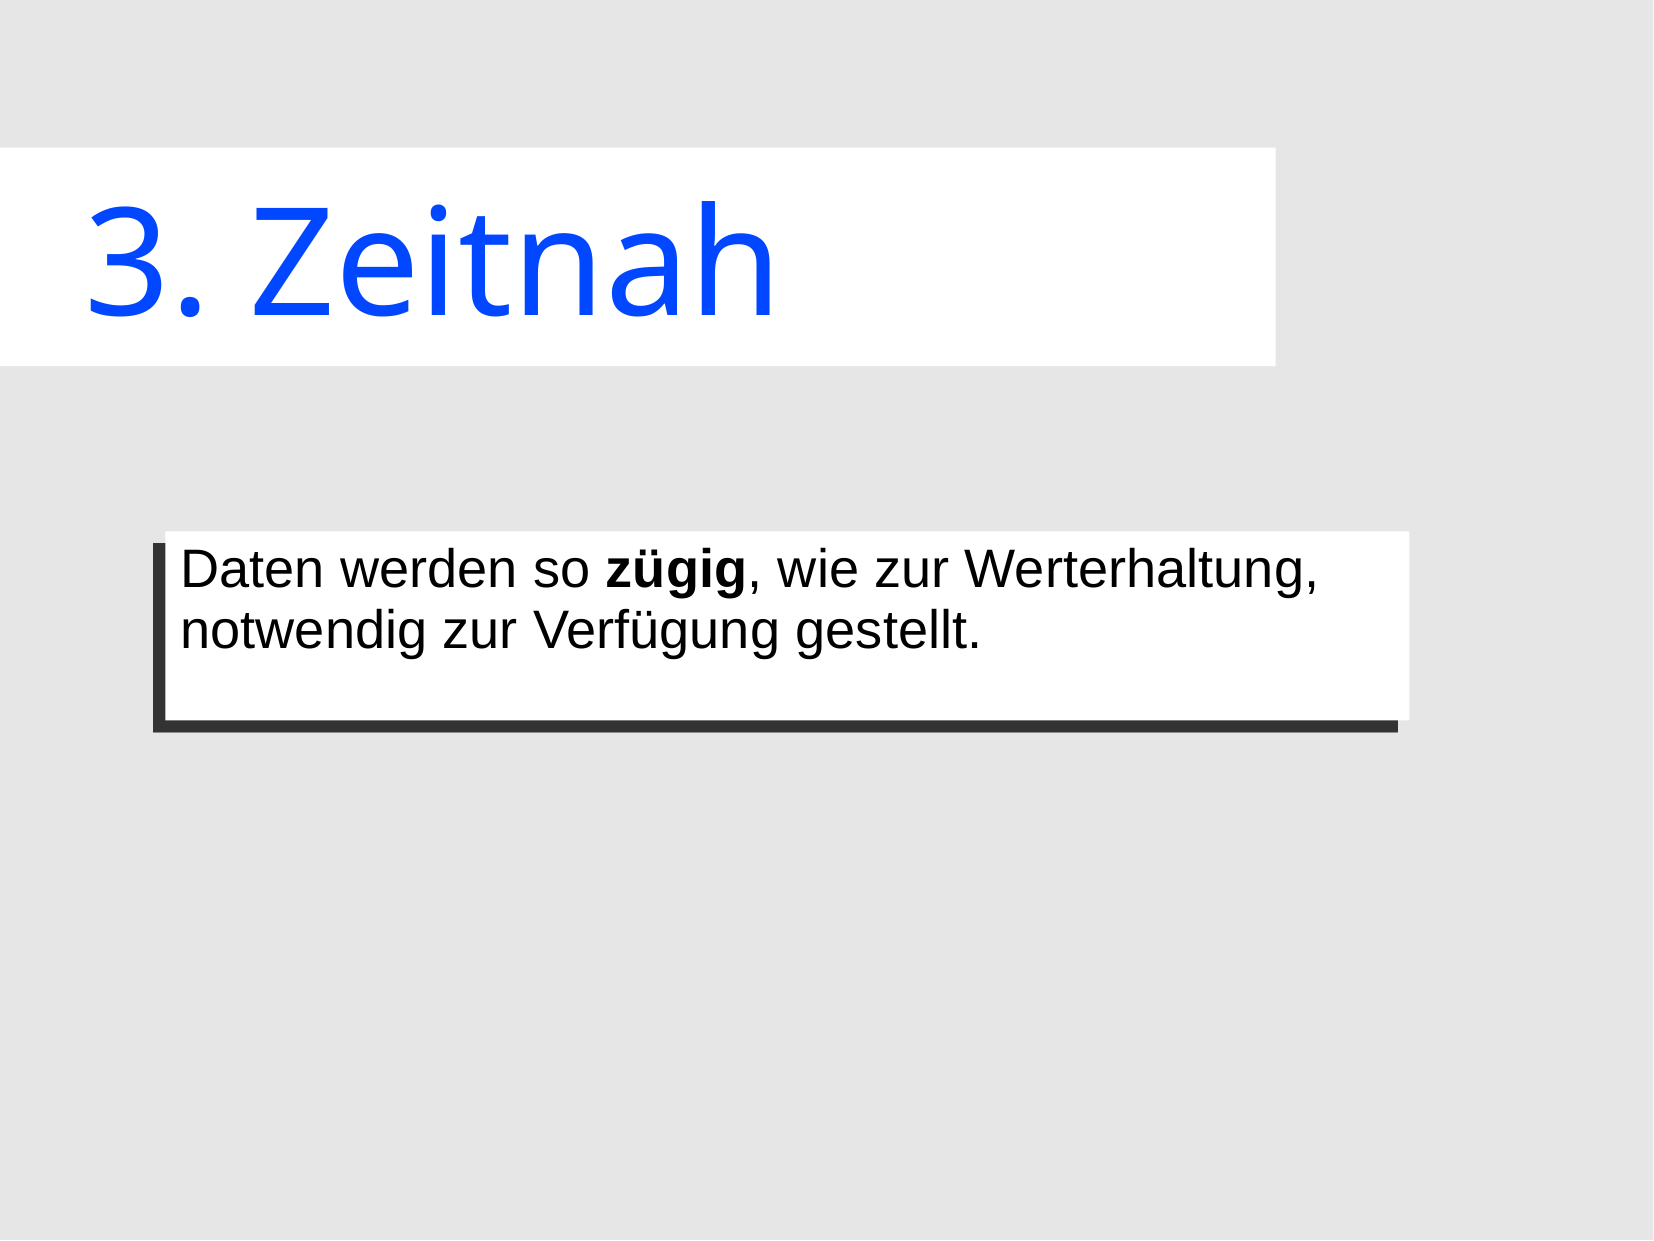

3. Zeitnah
Daten werden so zügig, wie zur Werterhaltung, notwendig zur Verfügung gestellt.